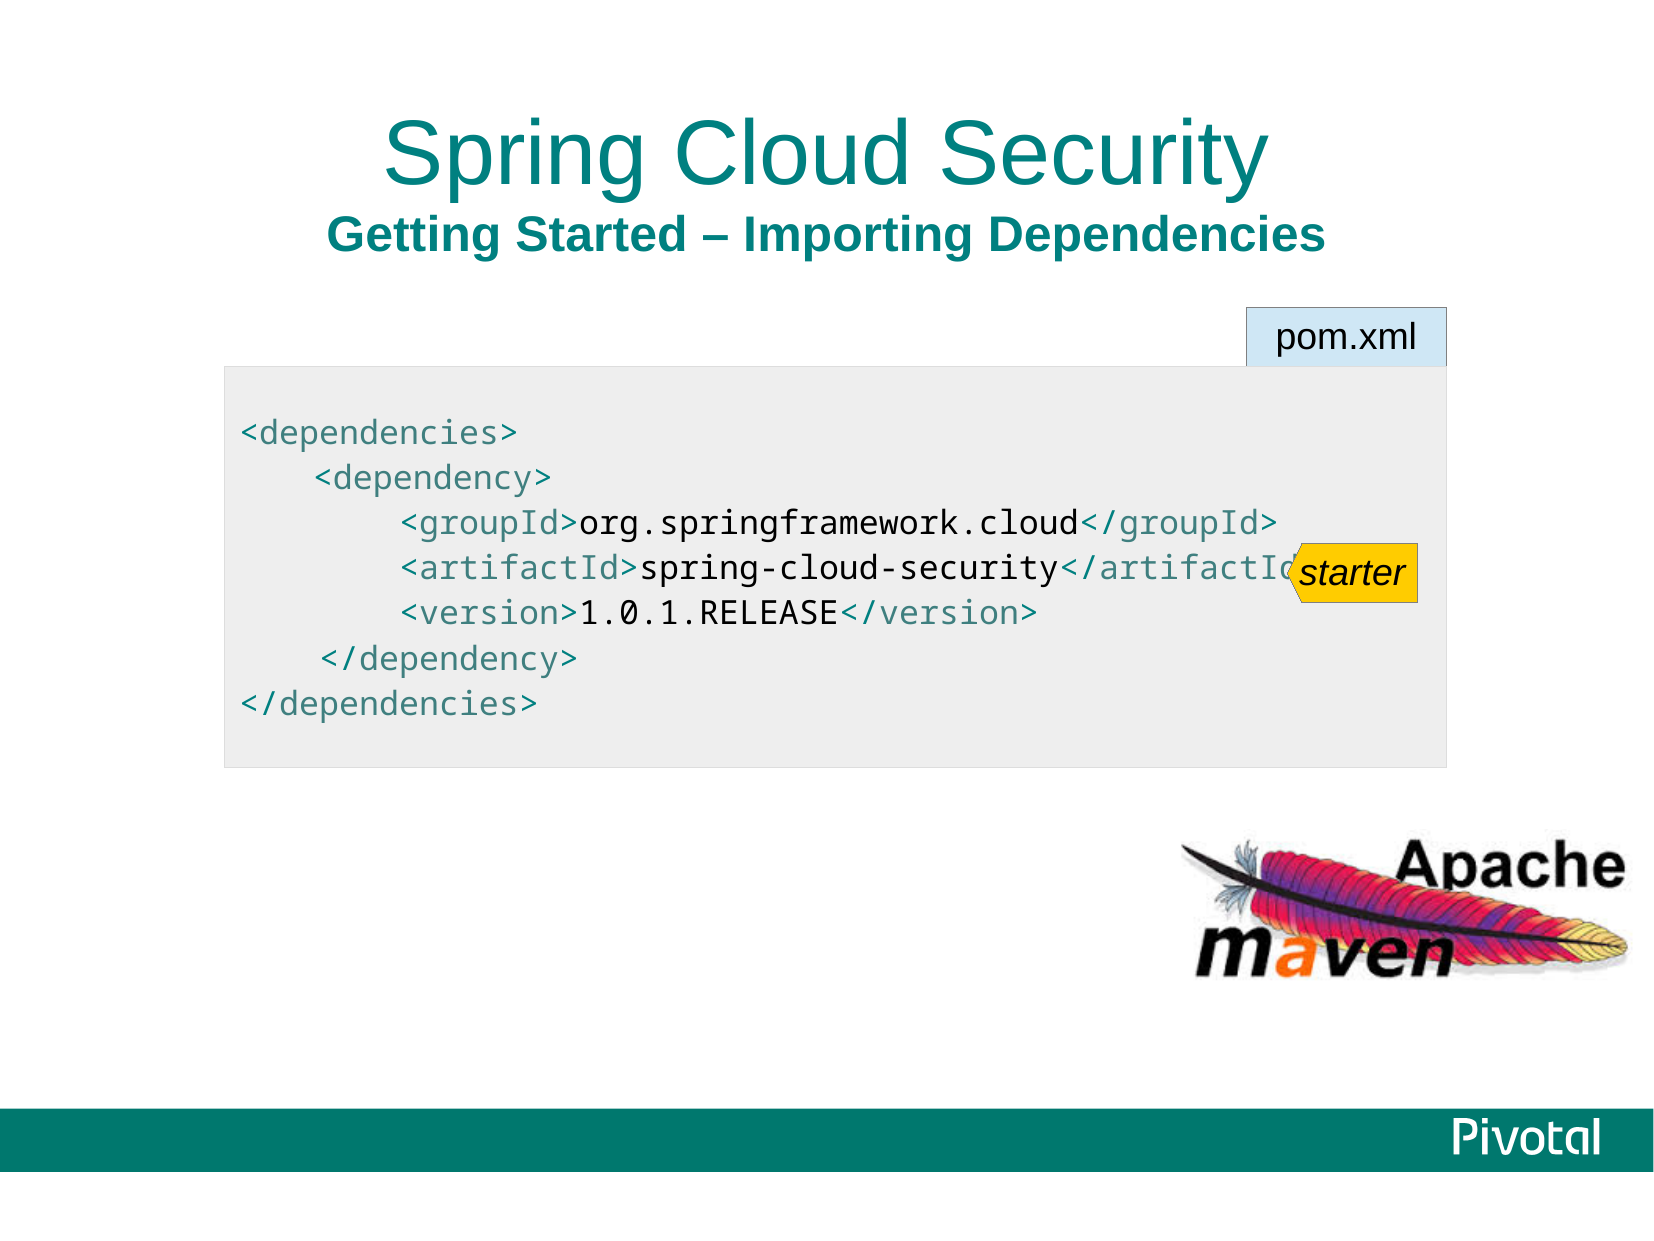

# Spring Cloud Security
Getting Started – Importing Dependencies
pom.xml
<dependencies>
	<dependency>
 <groupId>org.springframework.cloud</groupId>
 <artifactId>spring-cloud-security</artifactId>
 <version>1.0.1.RELEASE</version>
 </dependency>
</dependencies>
starter